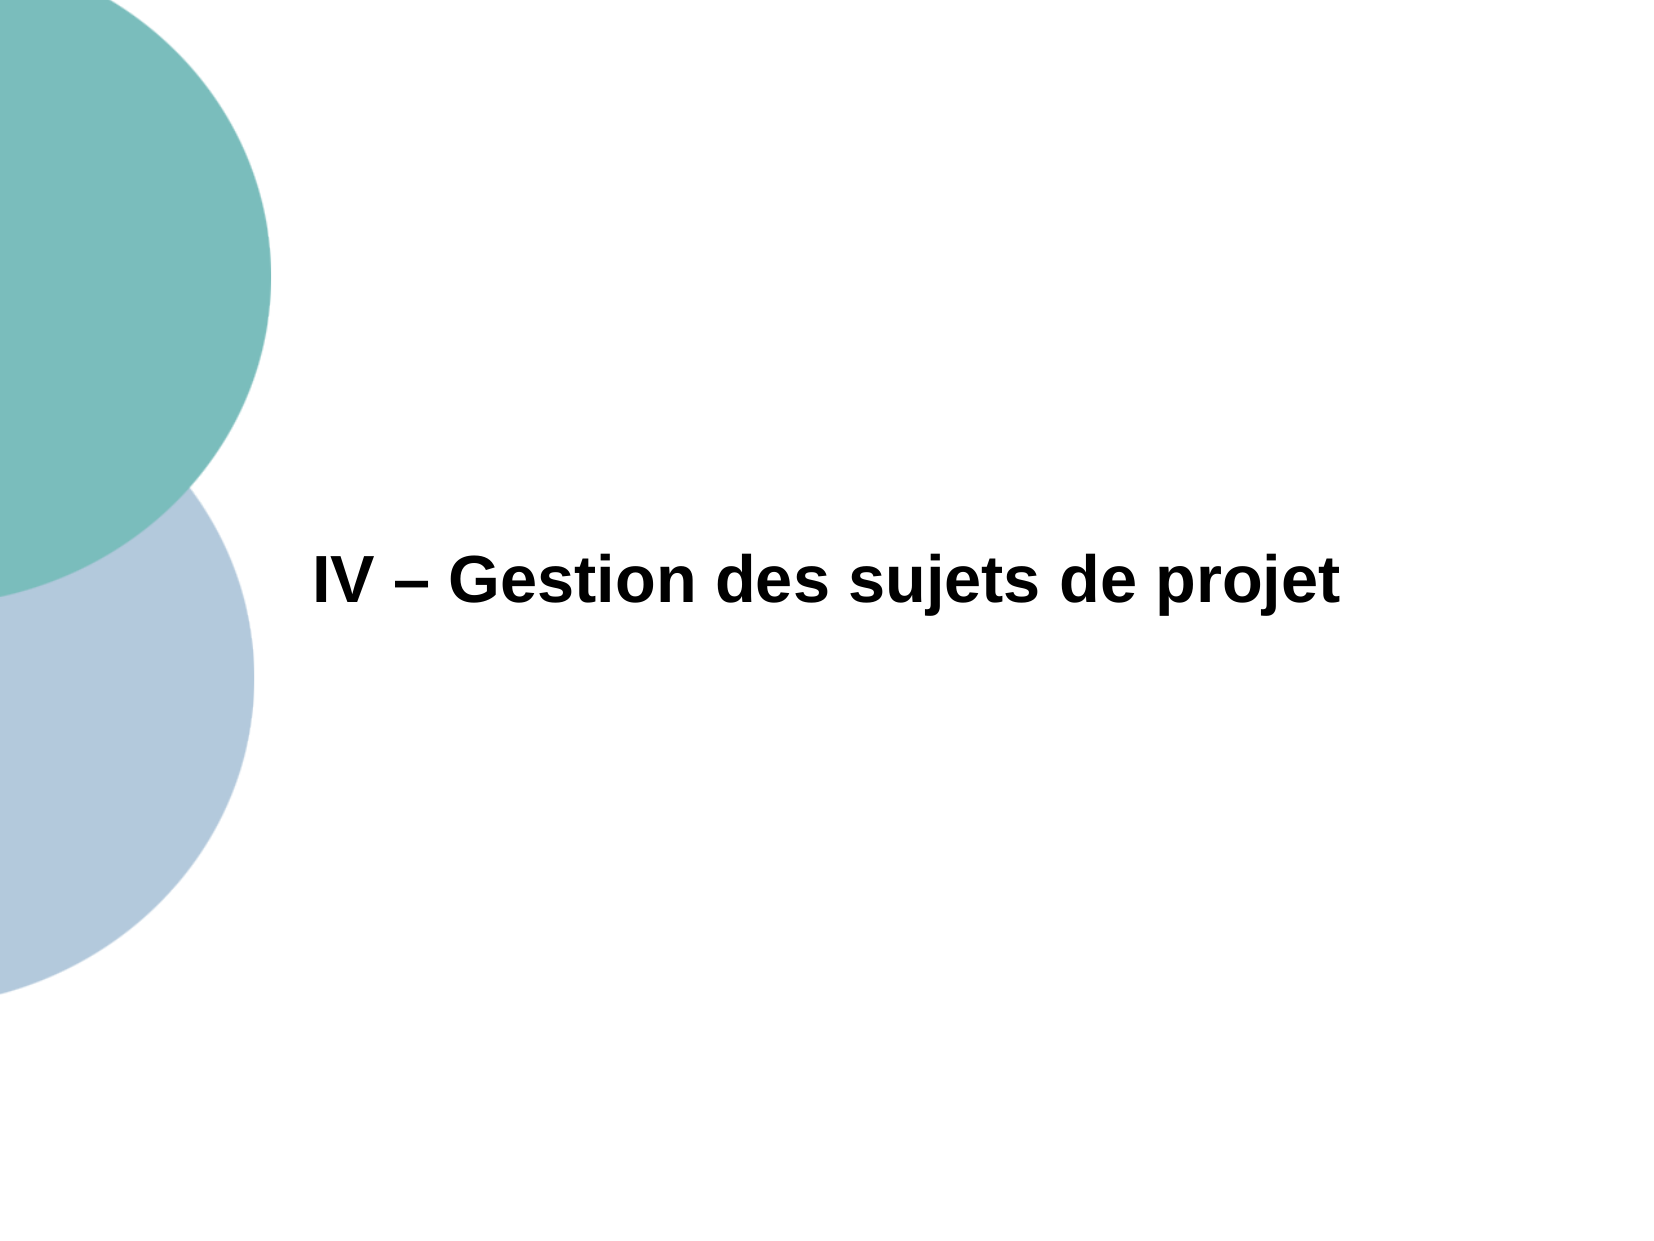

# IV – Gestion des sujets de projet